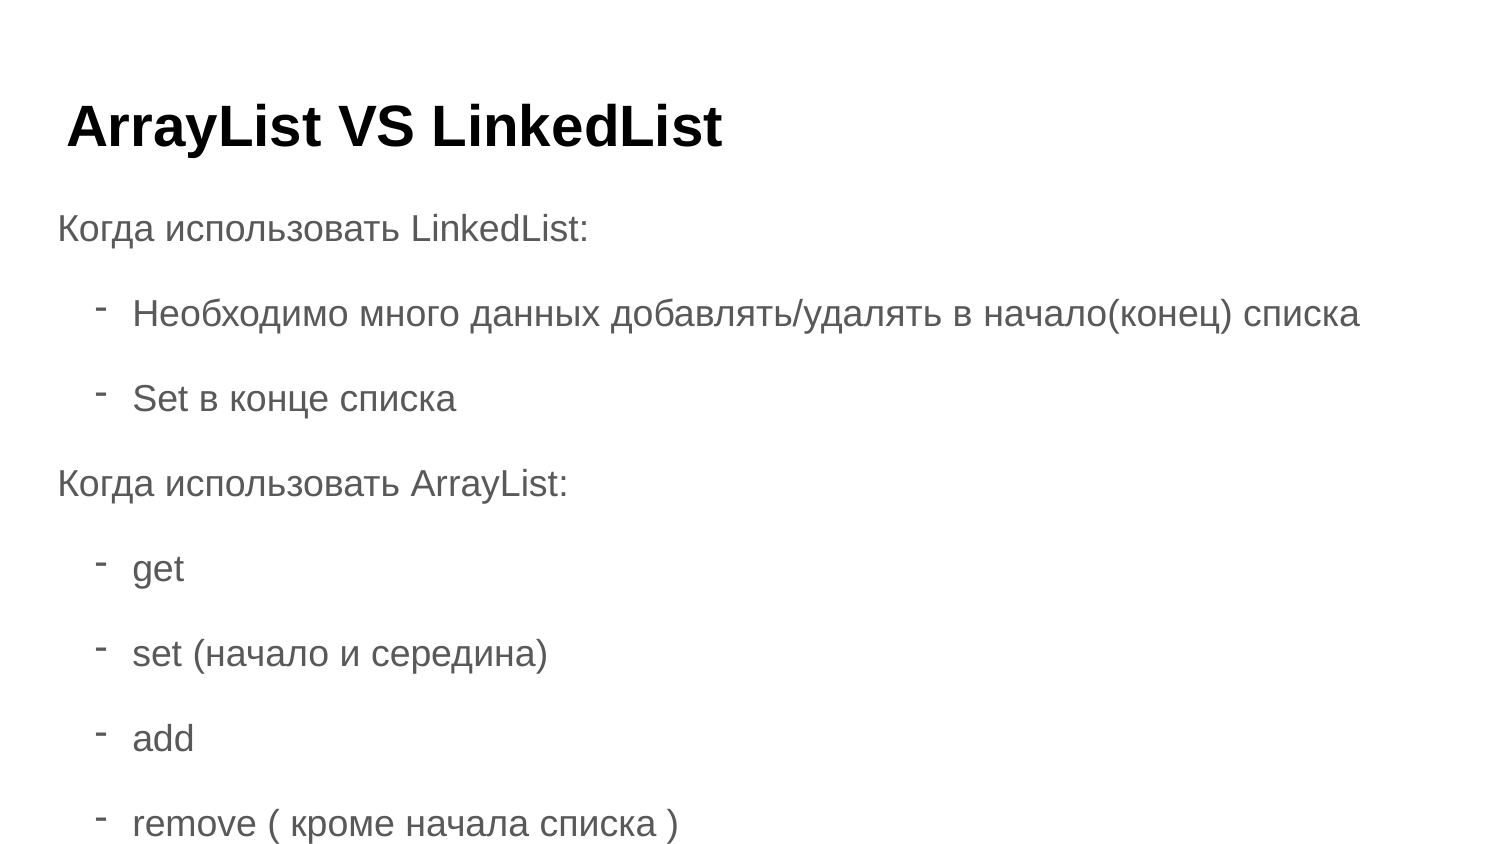

# ArrayList VS LinkedList
Когда использовать LinkedList:
Необходимо много данных добавлять/удалять в начало(конец) списка
Set в конце списка
Когда использовать ArrayList:
get
set (начало и середина)
add
remove ( кроме начала списка )